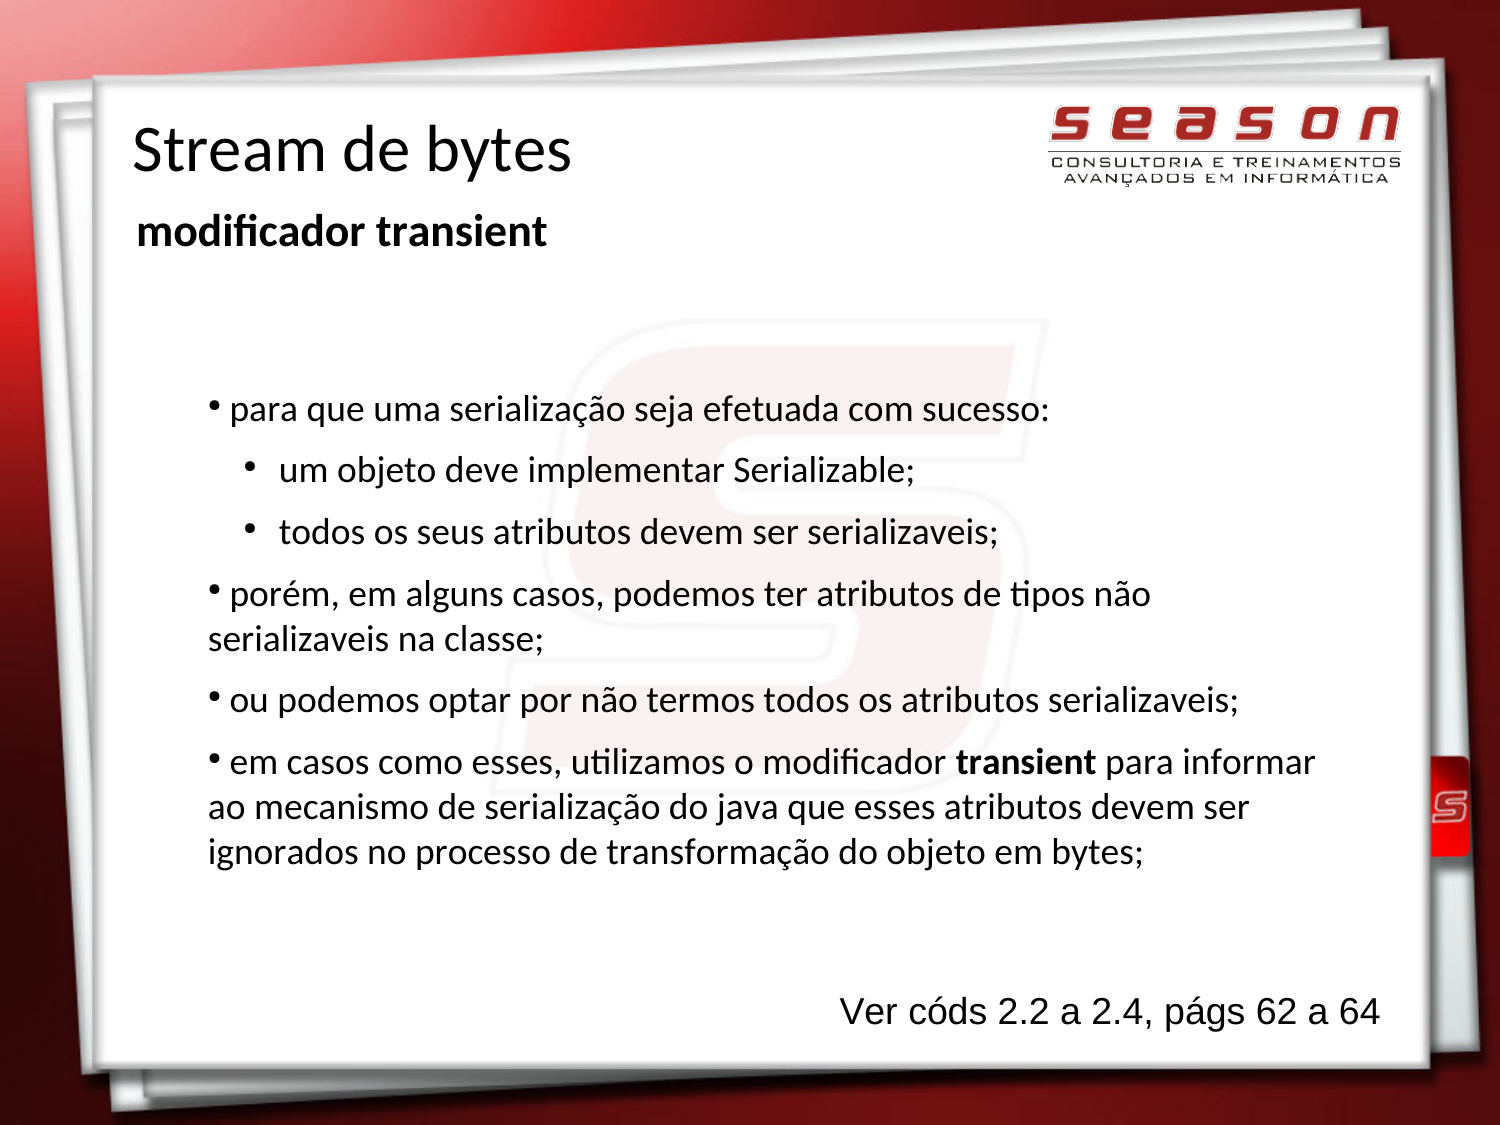

# Stream de bytes
modificador transient
 para que uma serialização seja efetuada com sucesso:
um objeto deve implementar Serializable;
todos os seus atributos devem ser serializaveis;
 porém, em alguns casos, podemos ter atributos de tipos não serializaveis na classe;
 ou podemos optar por não termos todos os atributos serializaveis;
 em casos como esses, utilizamos o modificador transient para informar ao mecanismo de serialização do java que esses atributos devem ser ignorados no processo de transformação do objeto em bytes;
Ver códs 2.2 a 2.4, págs 62 a 64